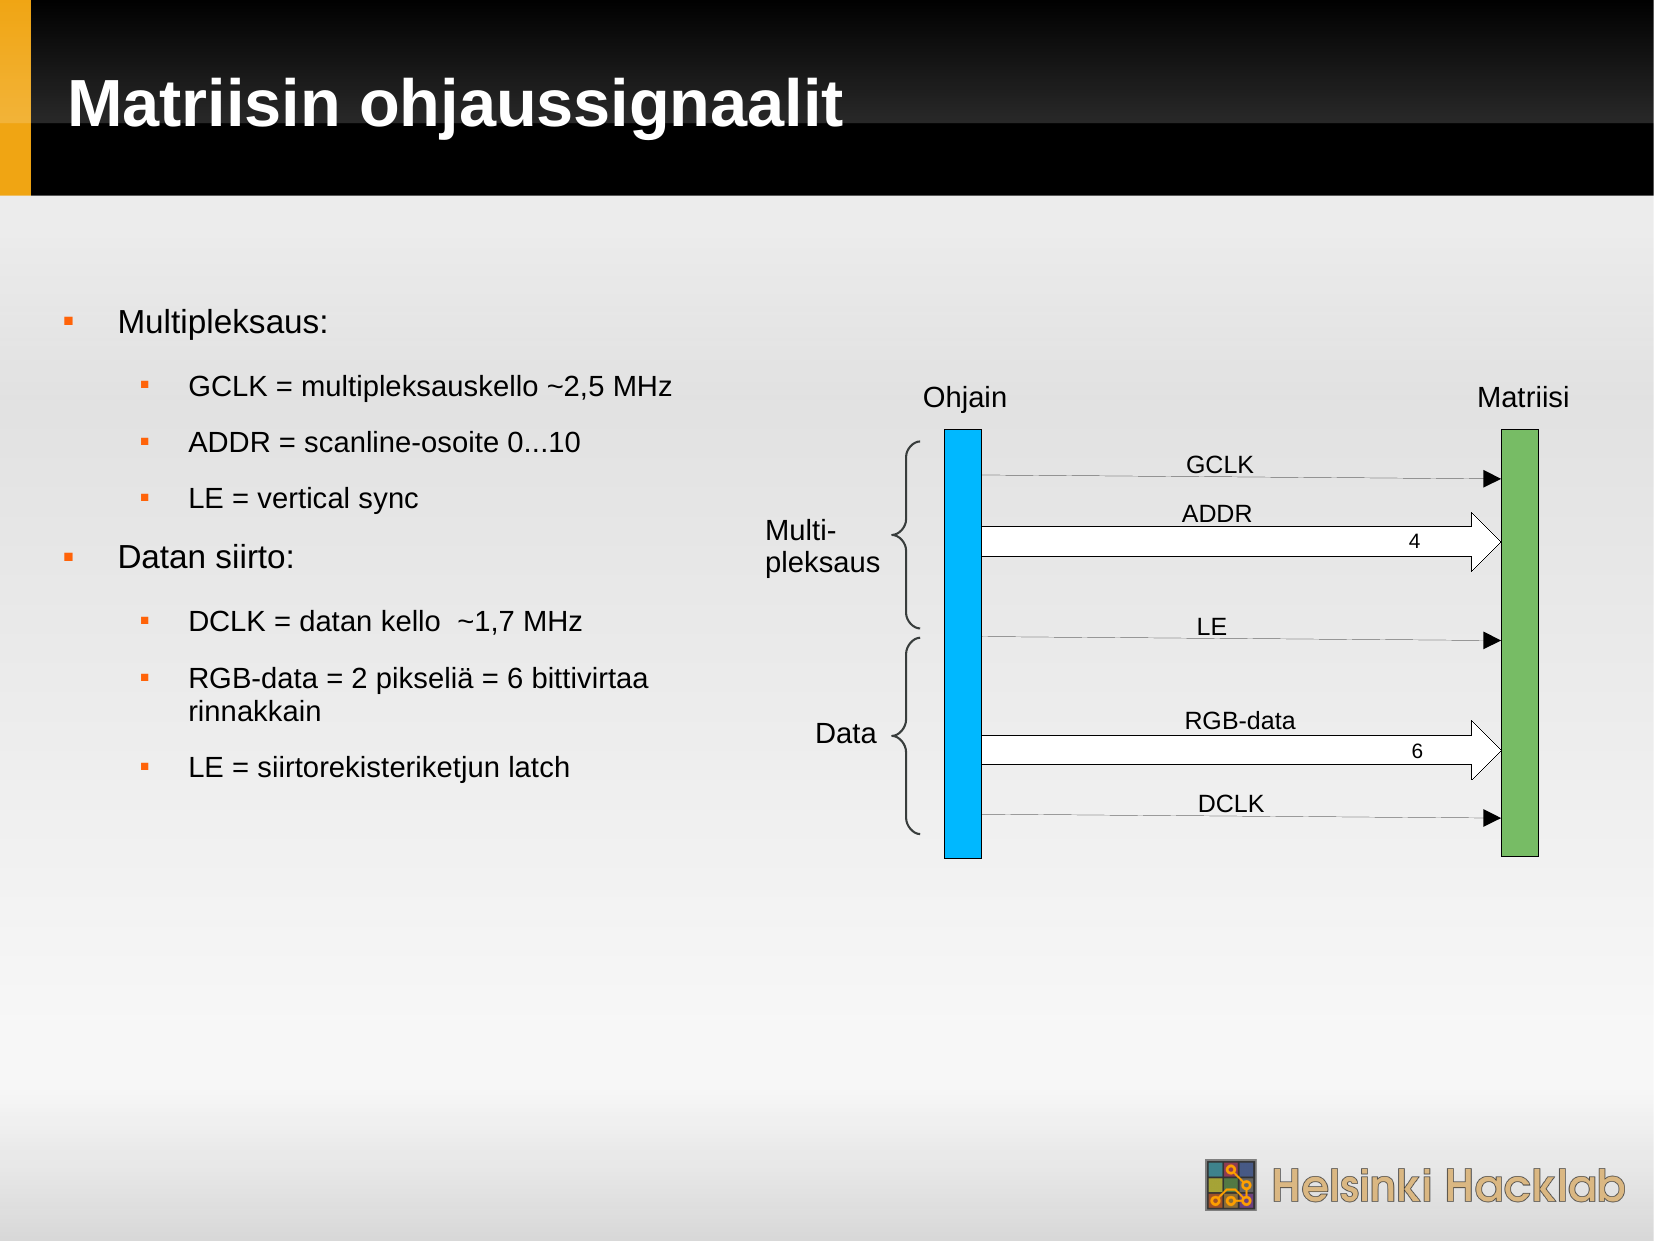

# Matriisin ohjaussignaalit
Multipleksaus:
GCLK = multipleksauskello ~2,5 MHz
ADDR = scanline-osoite 0...10
LE = vertical sync
Datan siirto:
DCLK = datan kello ~1,7 MHz
RGB-data = 2 pikseliä = 6 bittivirtaa rinnakkain
LE = siirtorekisteriketjun latch
Ohjain
Matriisi
GCLK
ADDR
Multi-
pleksaus
4
LE
RGB-data
Data
6
DCLK